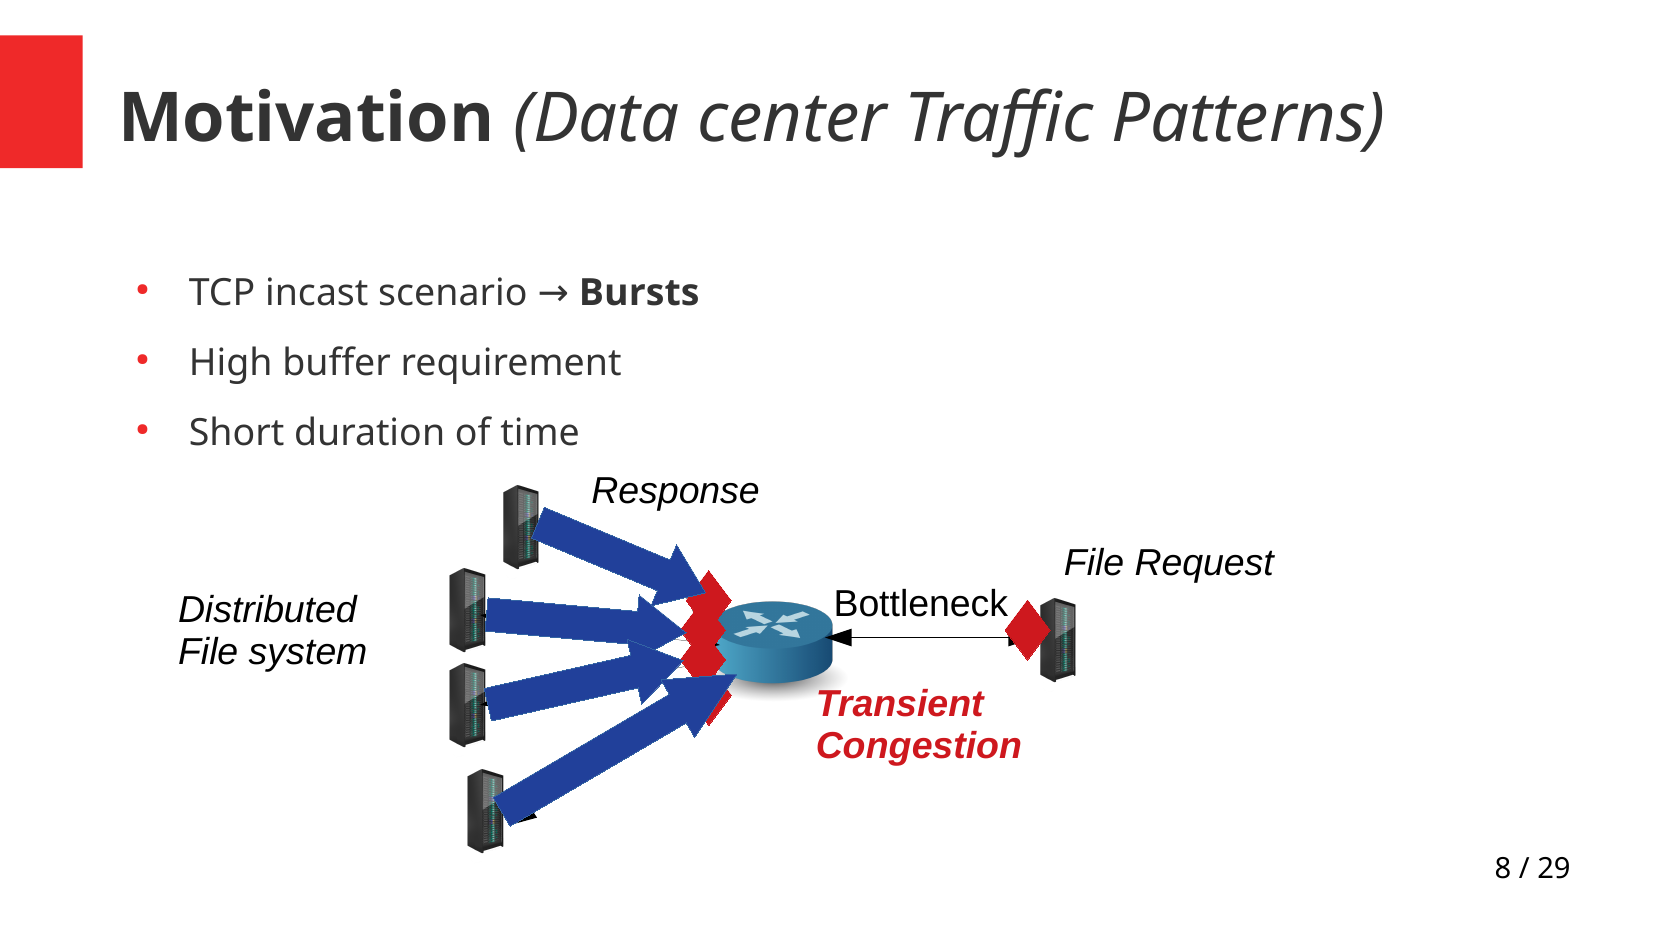

# Motivation (Data center Traffic Patterns)
TCP incast scenario → Bursts
High buffer requirement
Short duration of time
Response
File Request
Bottleneck
Distributed File system
Transient Congestion
8